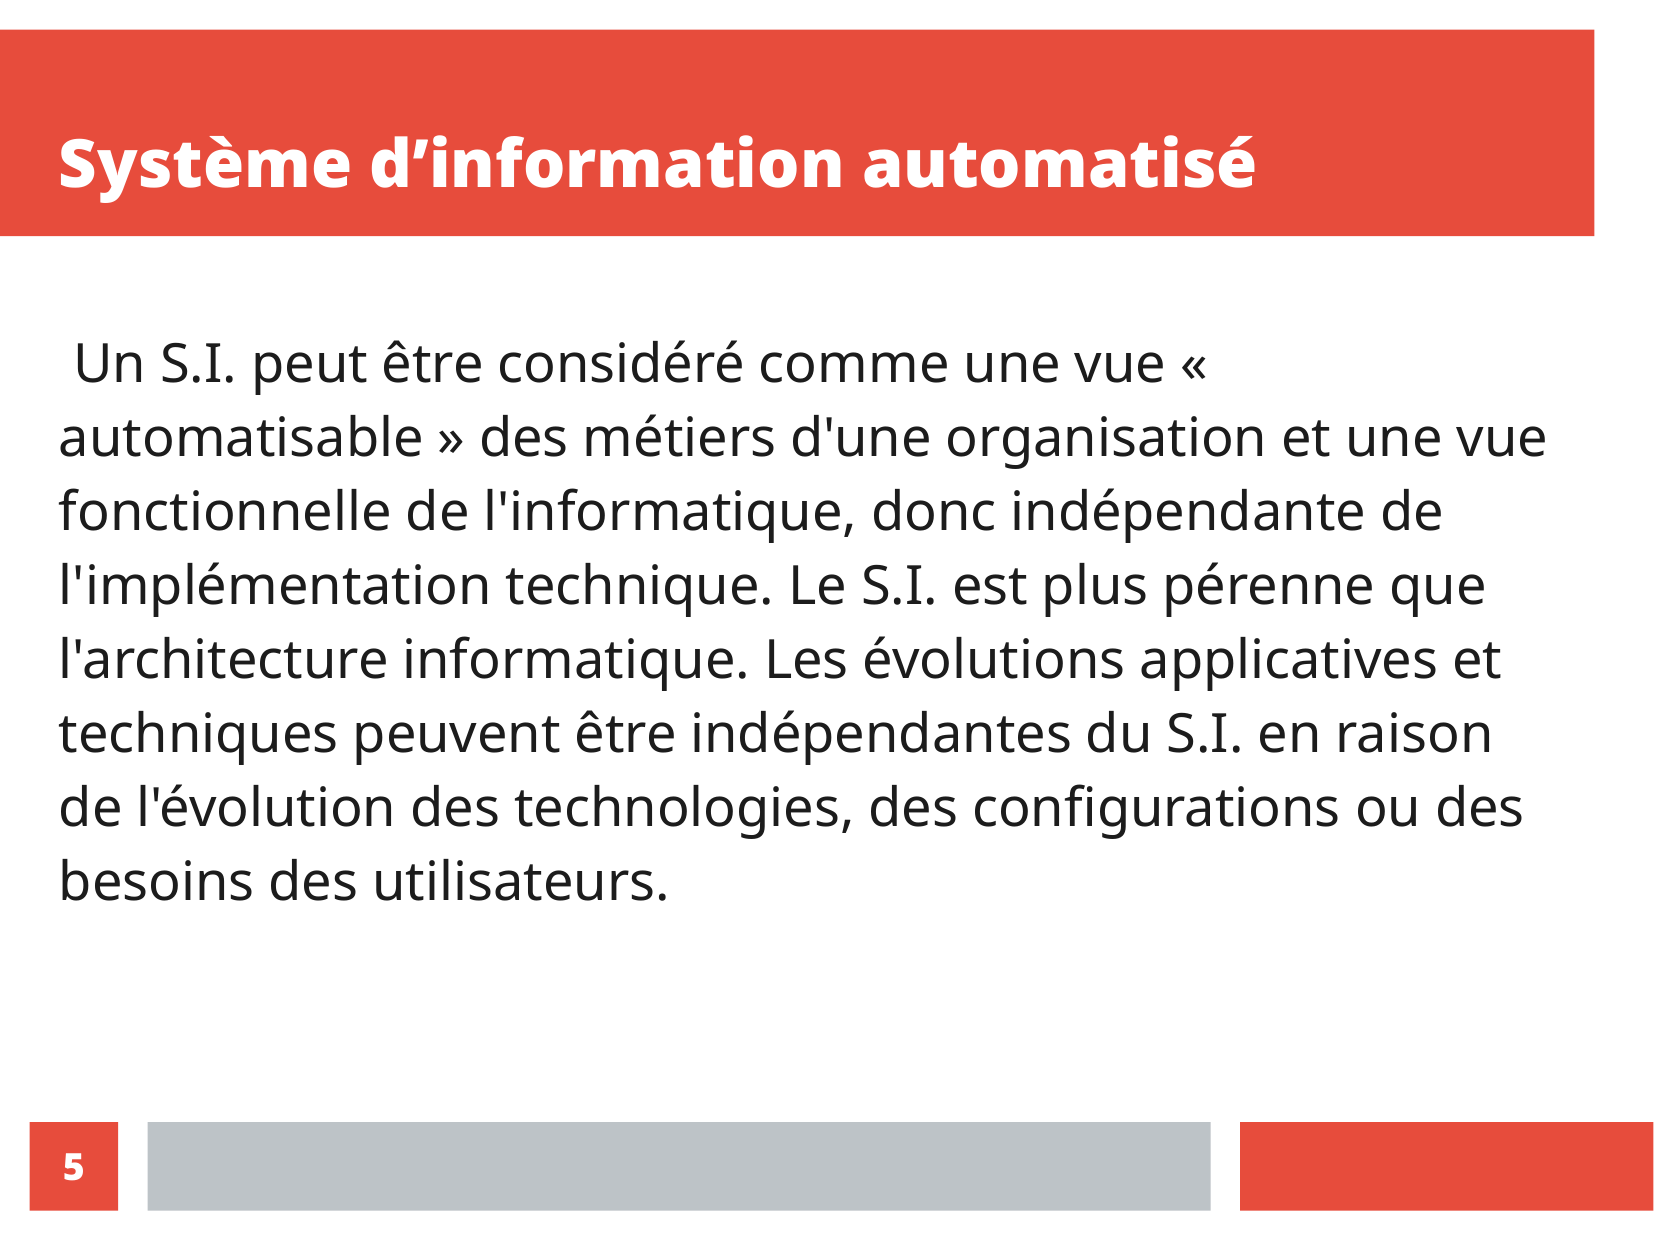

# Système d’information automatisé
 Un S.I. peut être considéré comme une vue « automatisable » des métiers d'une organisation et une vue fonctionnelle de l'informatique, donc indépendante de l'implémentation technique. Le S.I. est plus pérenne que l'architecture informatique. Les évolutions applicatives et techniques peuvent être indépendantes du S.I. en raison de l'évolution des technologies, des configurations ou des besoins des utilisateurs.
5